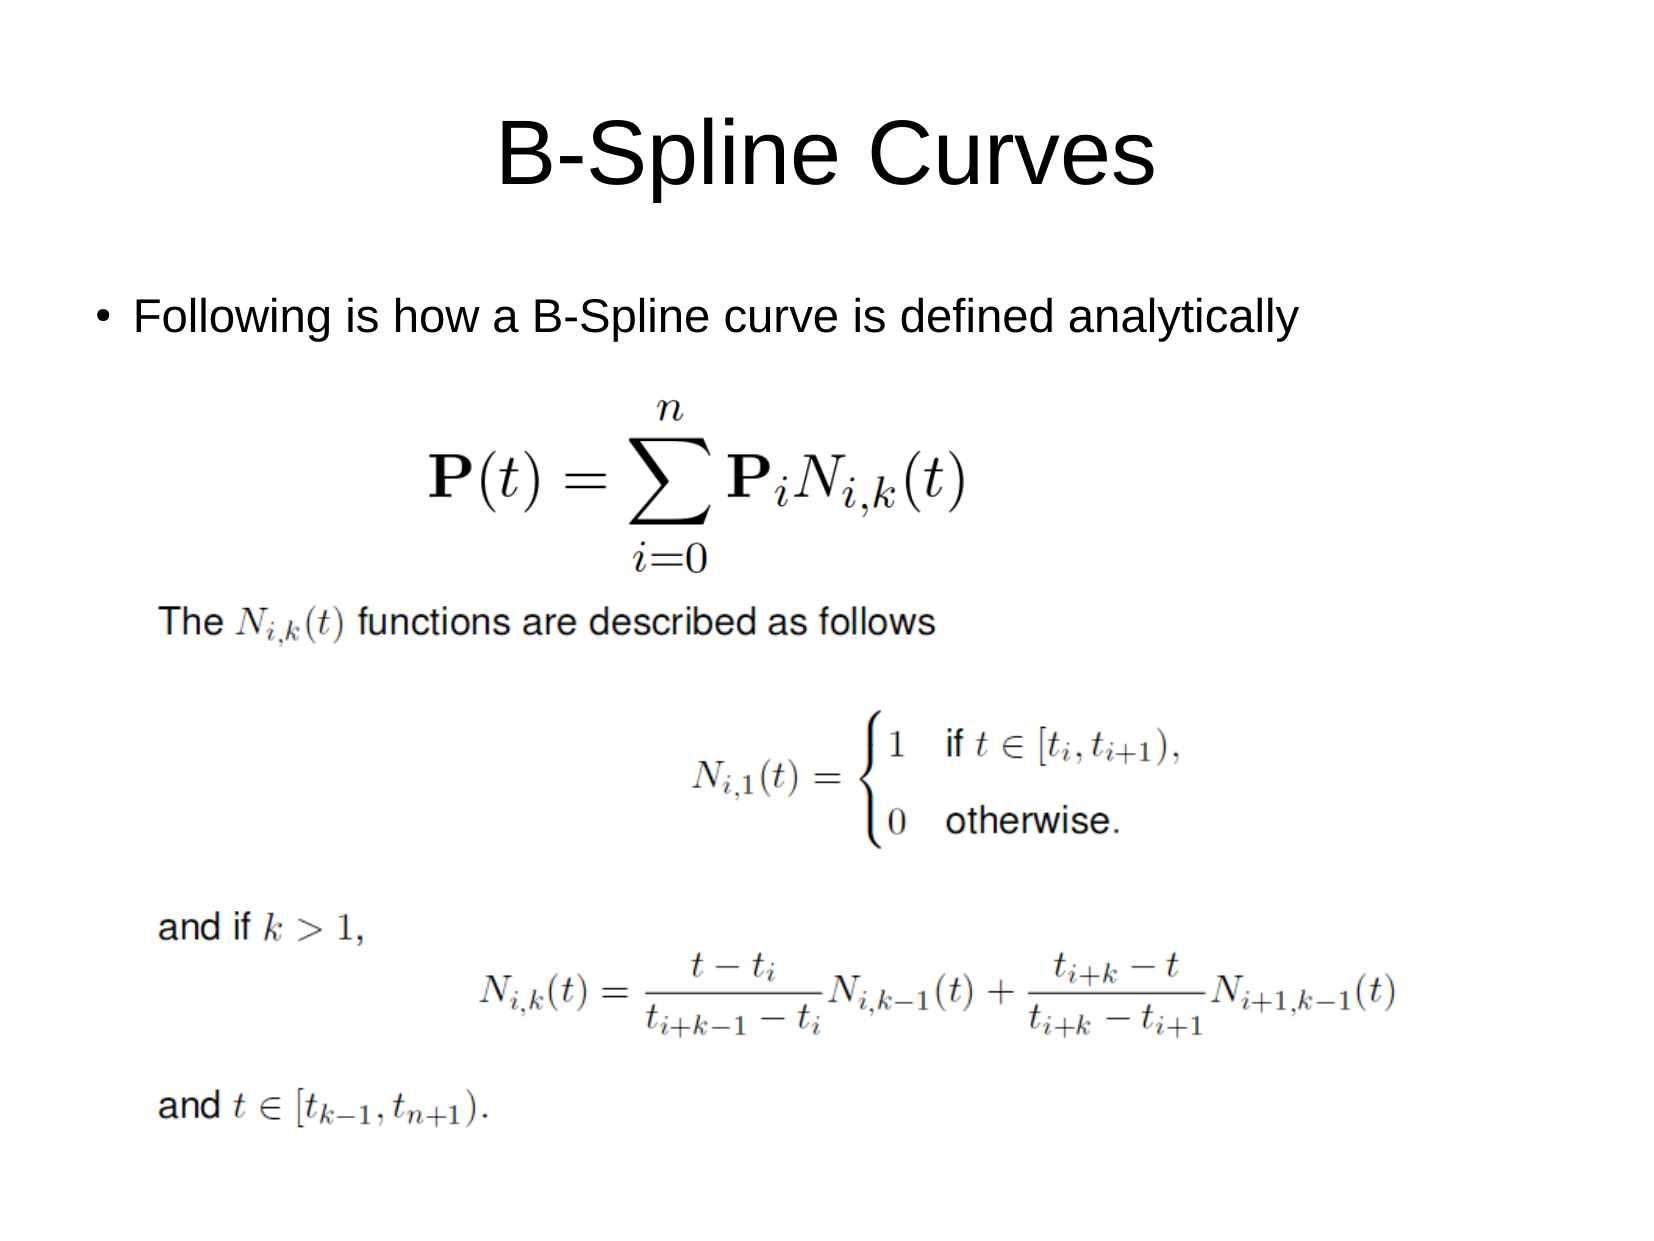

# B-Spline Curves
Following is how a B-Spline curve is defined analytically